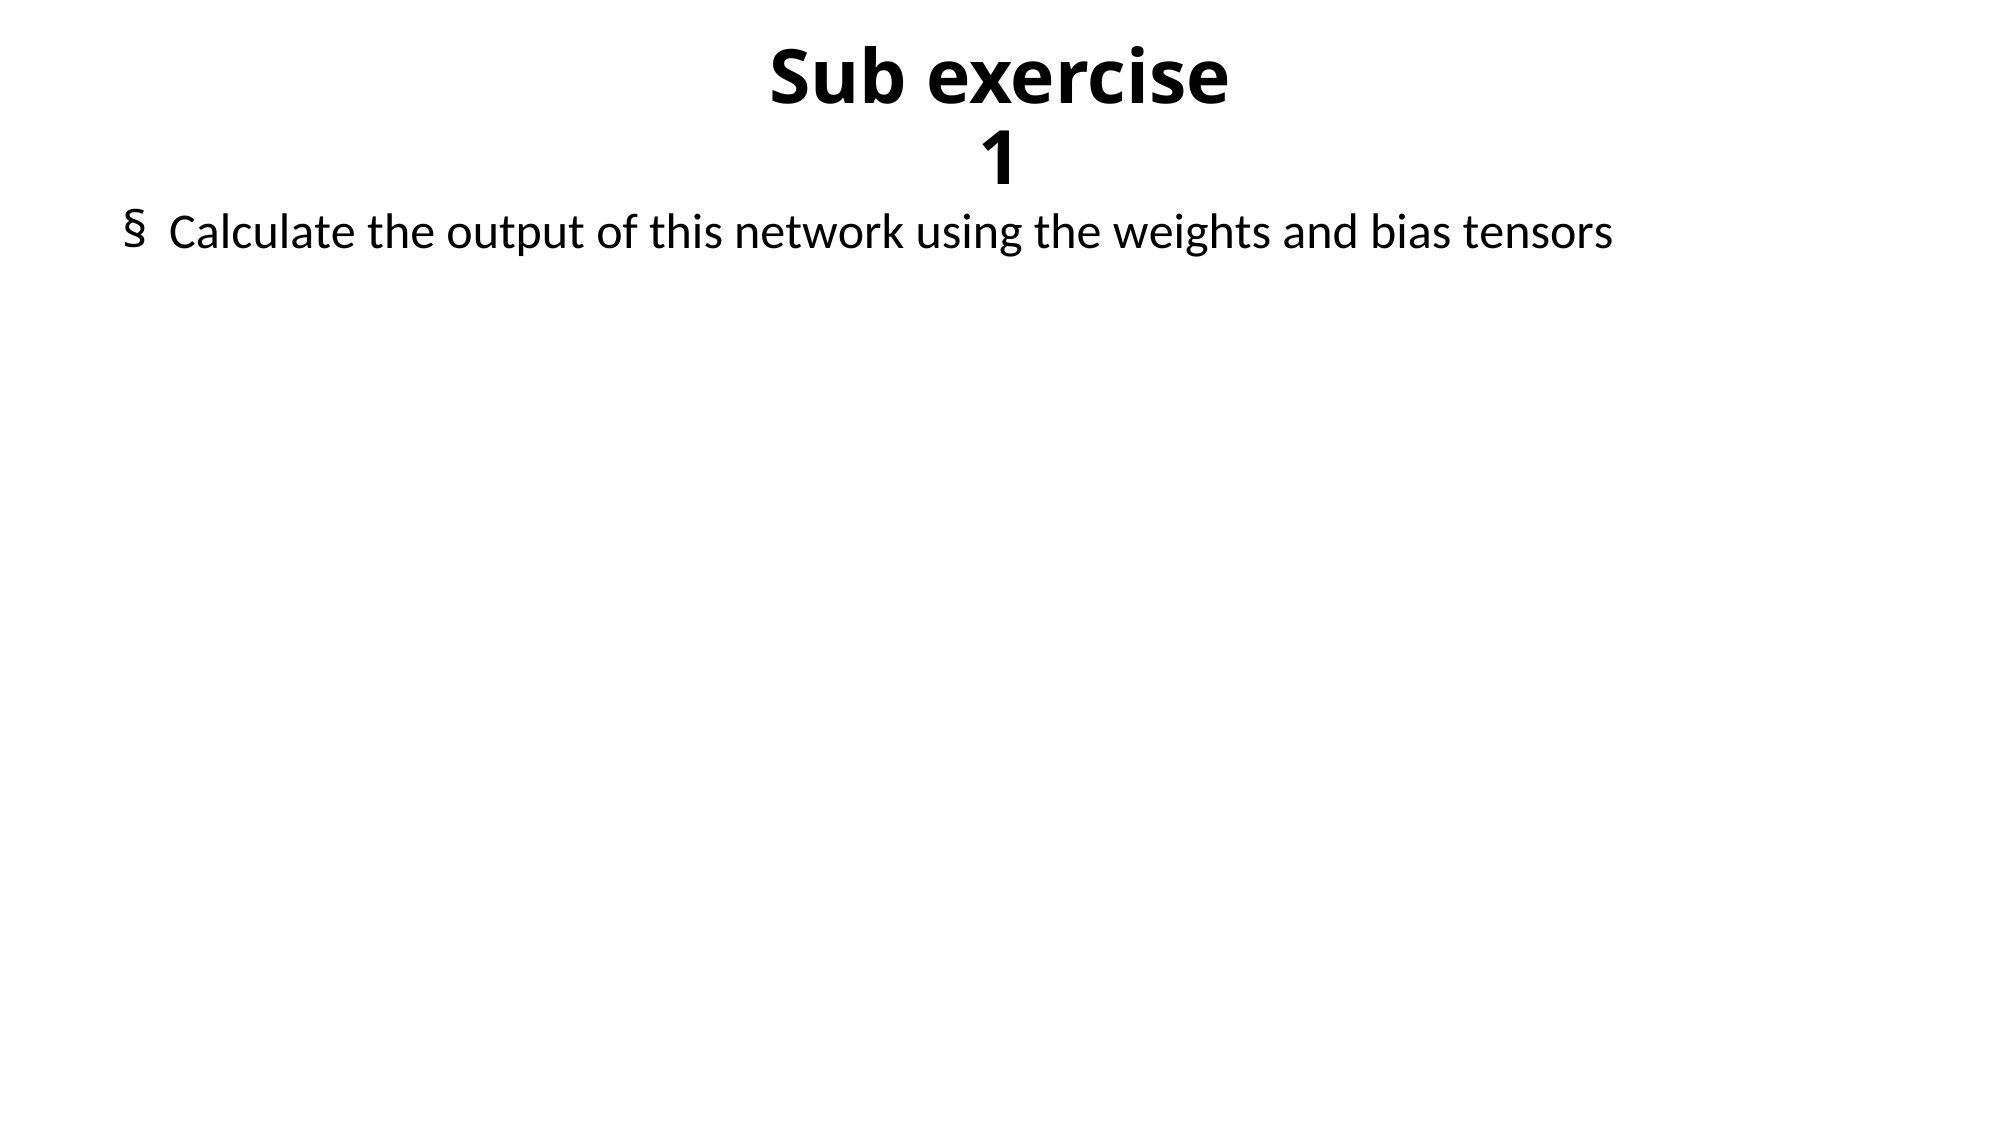

# Sub exercise 1
Calculate the output of this network using the weights and bias tensors